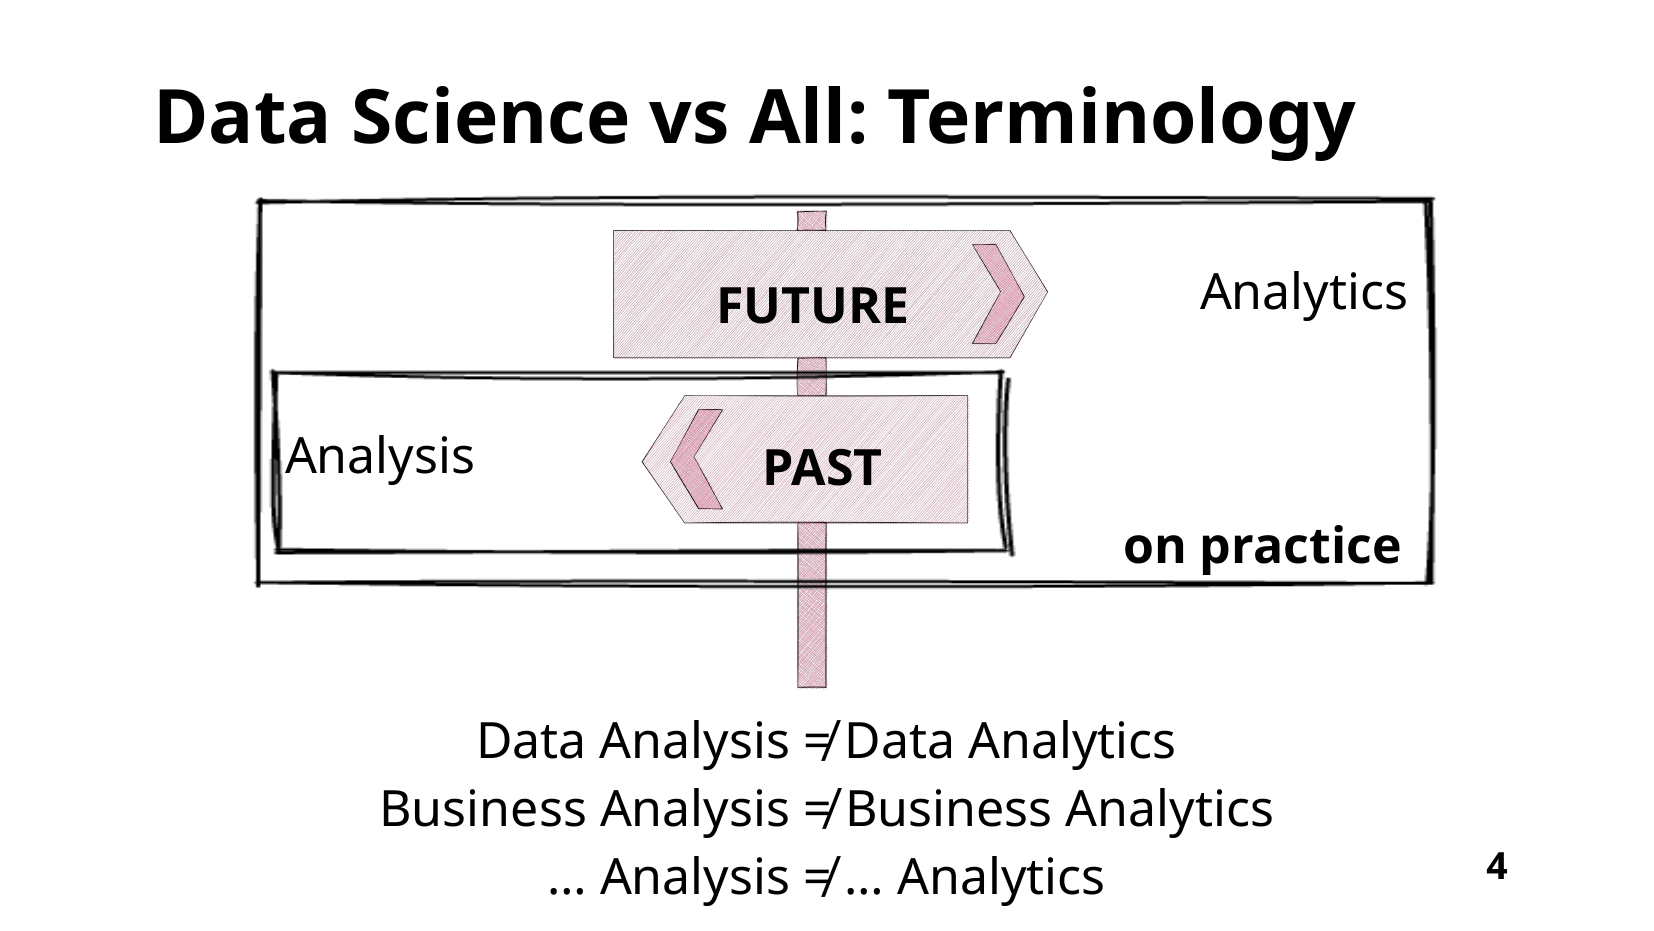

# Data Science vs All: Terminology
Analytics
FUTURE
Analysis
PAST
on practice
Data Analysis ≠ Data Analytics
Business Analysis ≠ Business Analytics
… Analysis ≠ … Analytics